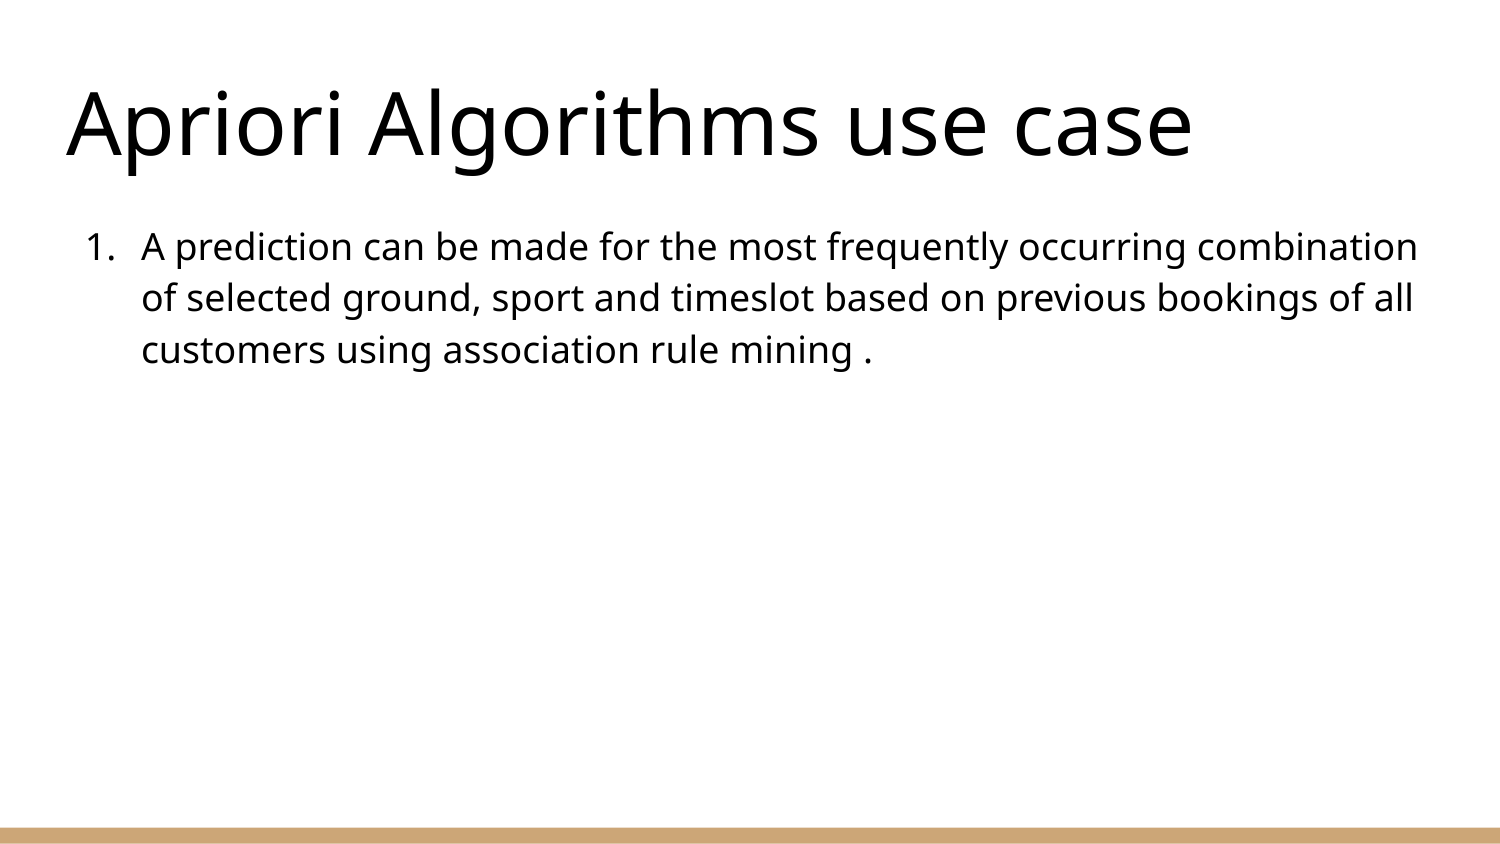

# Apriori Algorithms use case
A prediction can be made for the most frequently occurring combination of selected ground, sport and timeslot based on previous bookings of all customers using association rule mining .